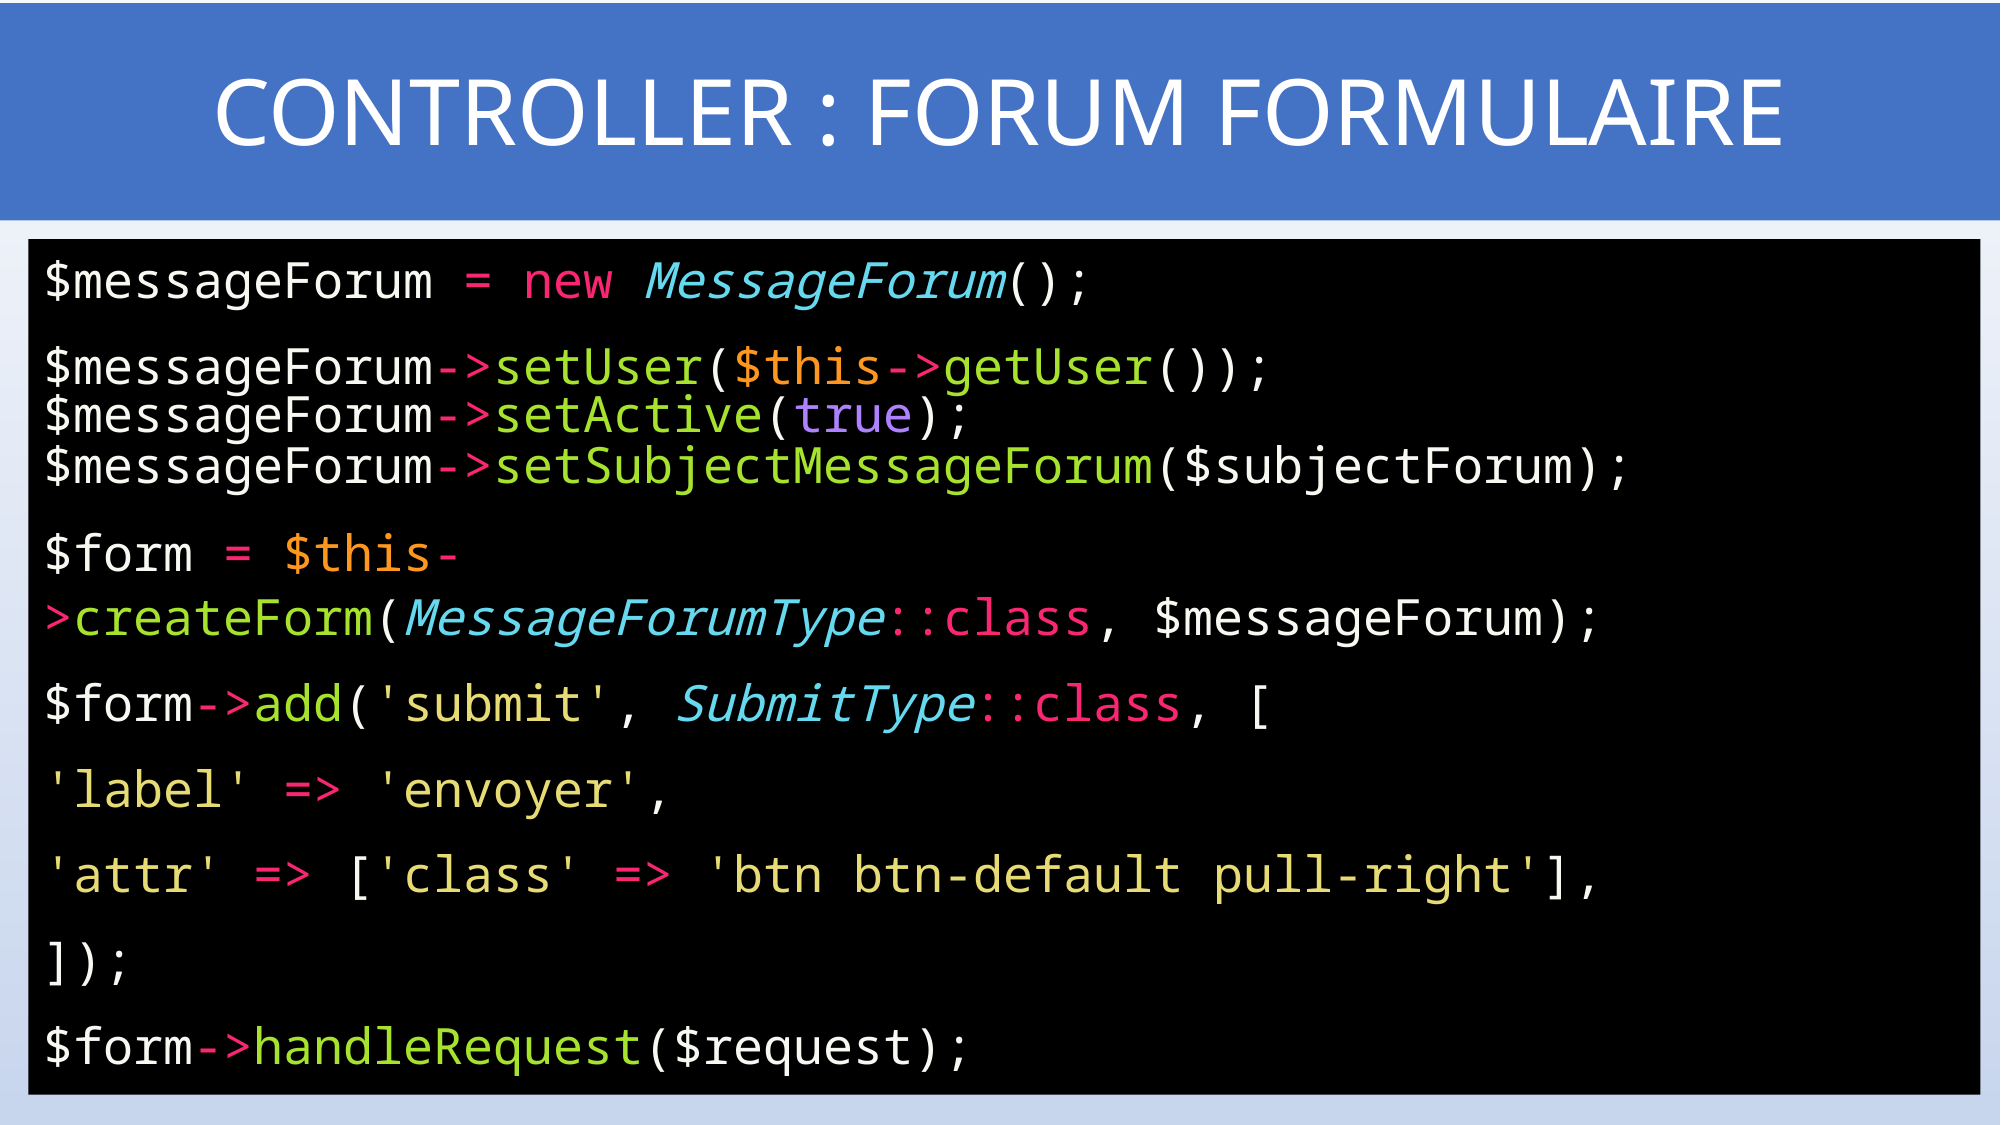

# CONTROLLER : FORUM FORMULAIRE
$messageForum = new MessageForum();
$messageForum->setUser($this->getUser());
$messageForum->setActive(true);
$messageForum->setSubjectMessageForum($subjectForum);
$form = $this->createForm(MessageForumType::class, $messageForum);
$form->add('submit', SubmitType::class, [
'label' => 'envoyer',
'attr' => ['class' => 'btn btn-default pull-right'],
]);
$form->handleRequest($request);